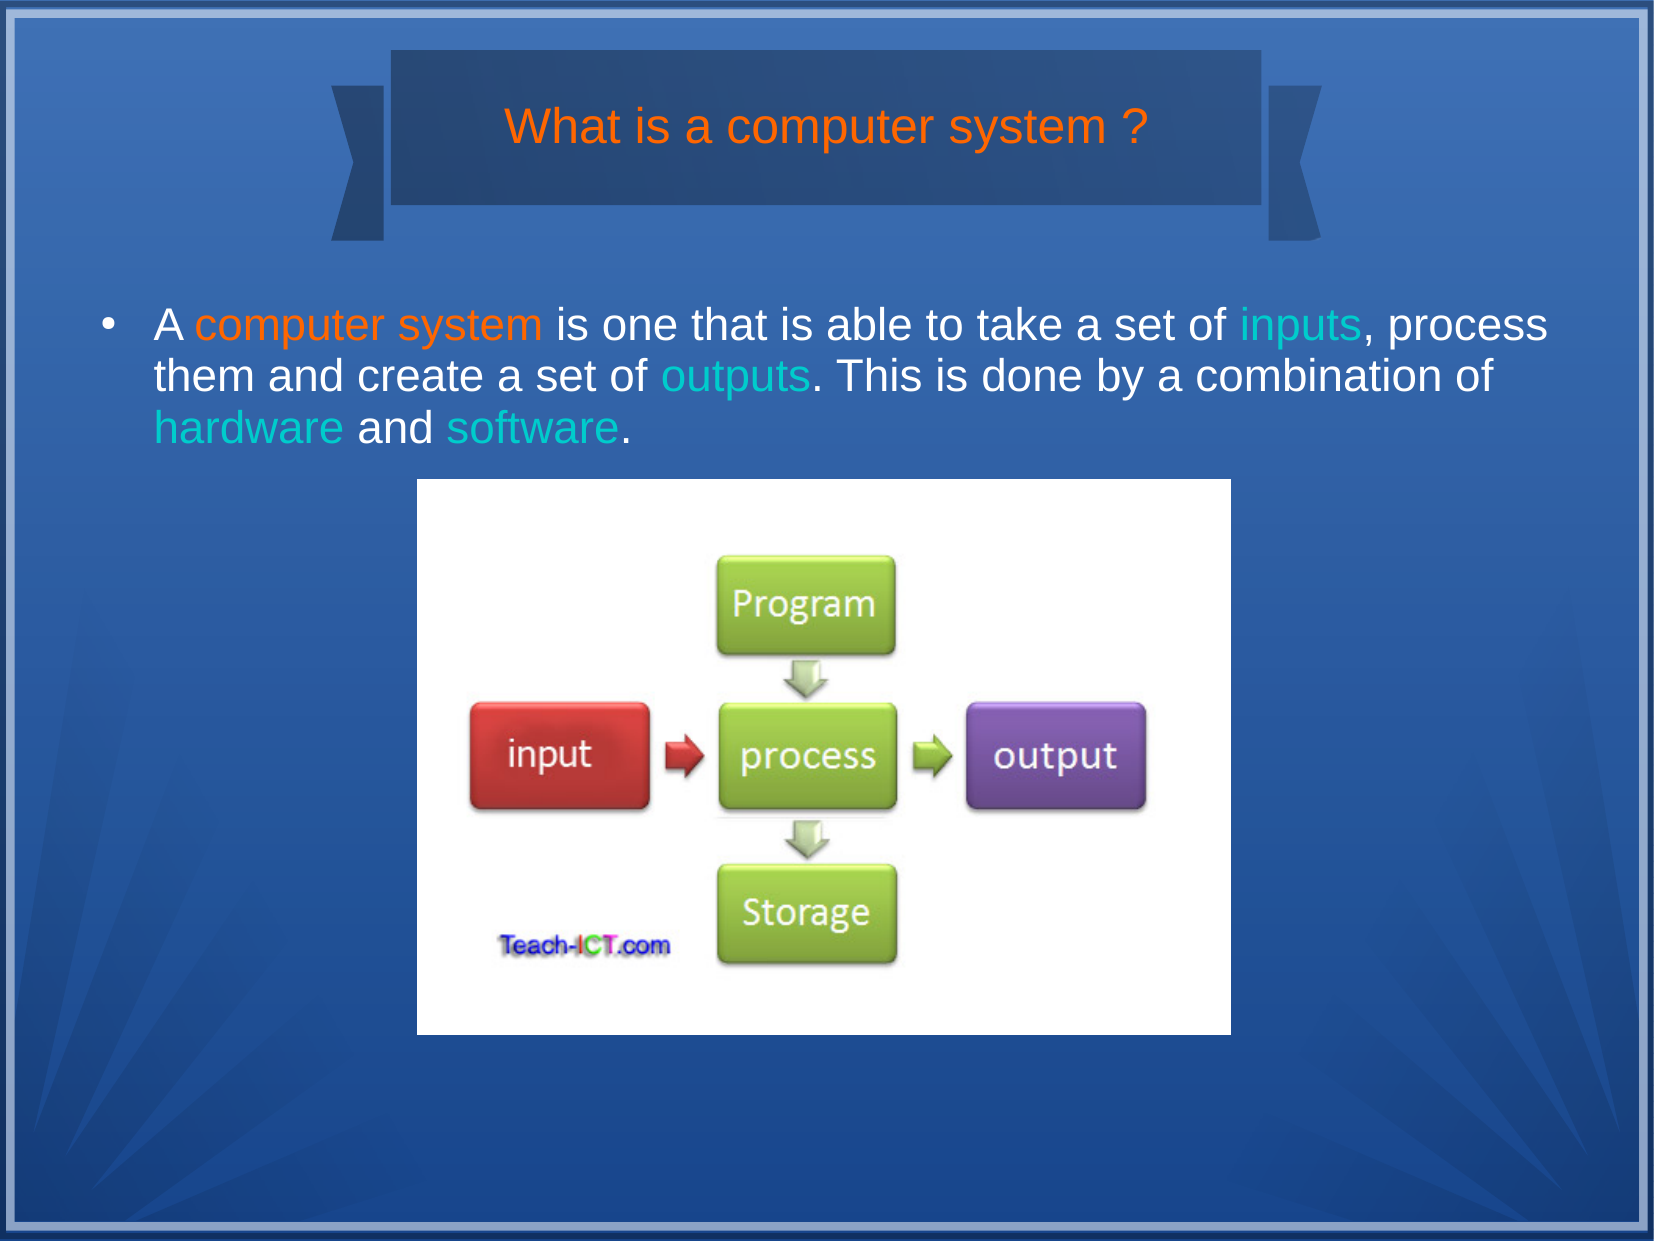

# What is a computer system ?
A computer system is one that is able to take a set of inputs, process them and create a set of outputs. This is done by a combination of hardware and software.